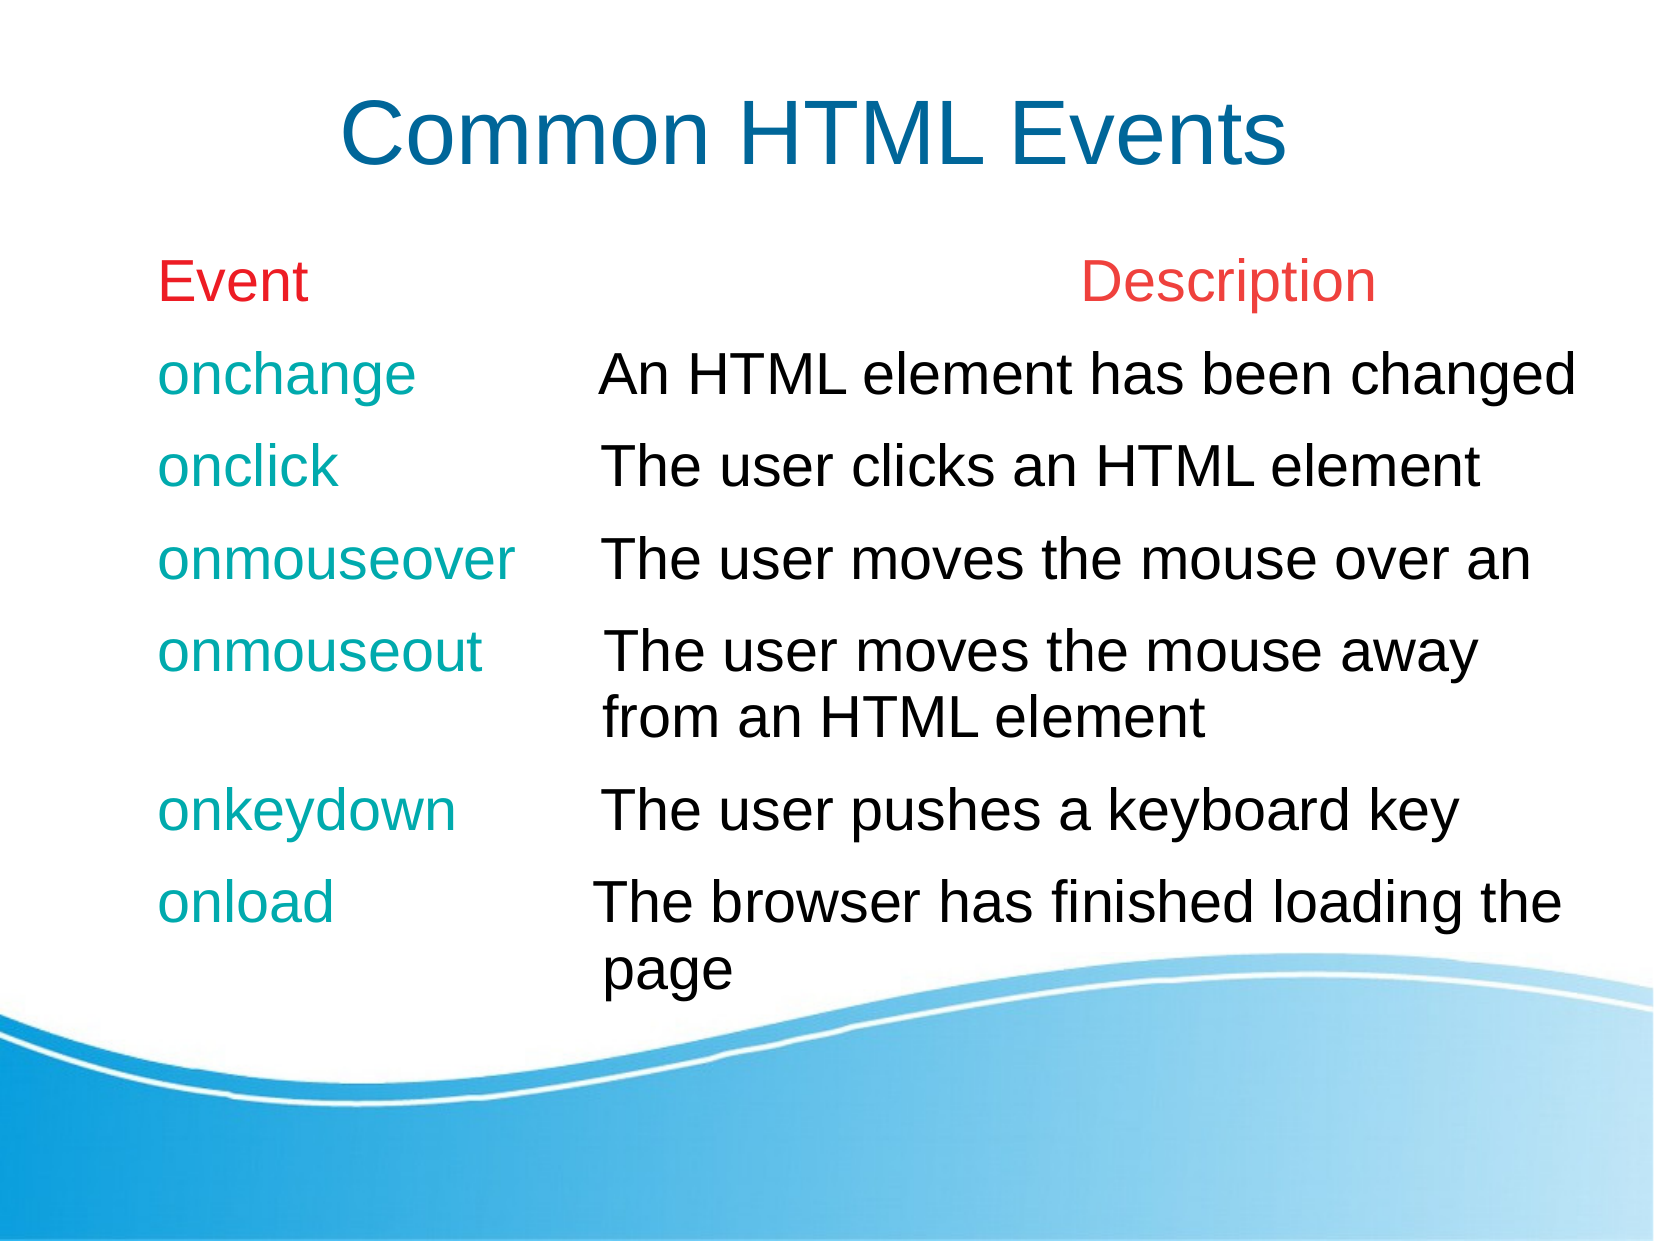

# Common HTML Events
Event	 Description
onchange	 An HTML element has been changed
onclick	 The user clicks an HTML element
onmouseover	 The user moves the mouse over an
onmouseout	 The user moves the mouse away from an HTML element
onkeydown	 The user pushes a keyboard key
onload	 The browser has finished loading the page